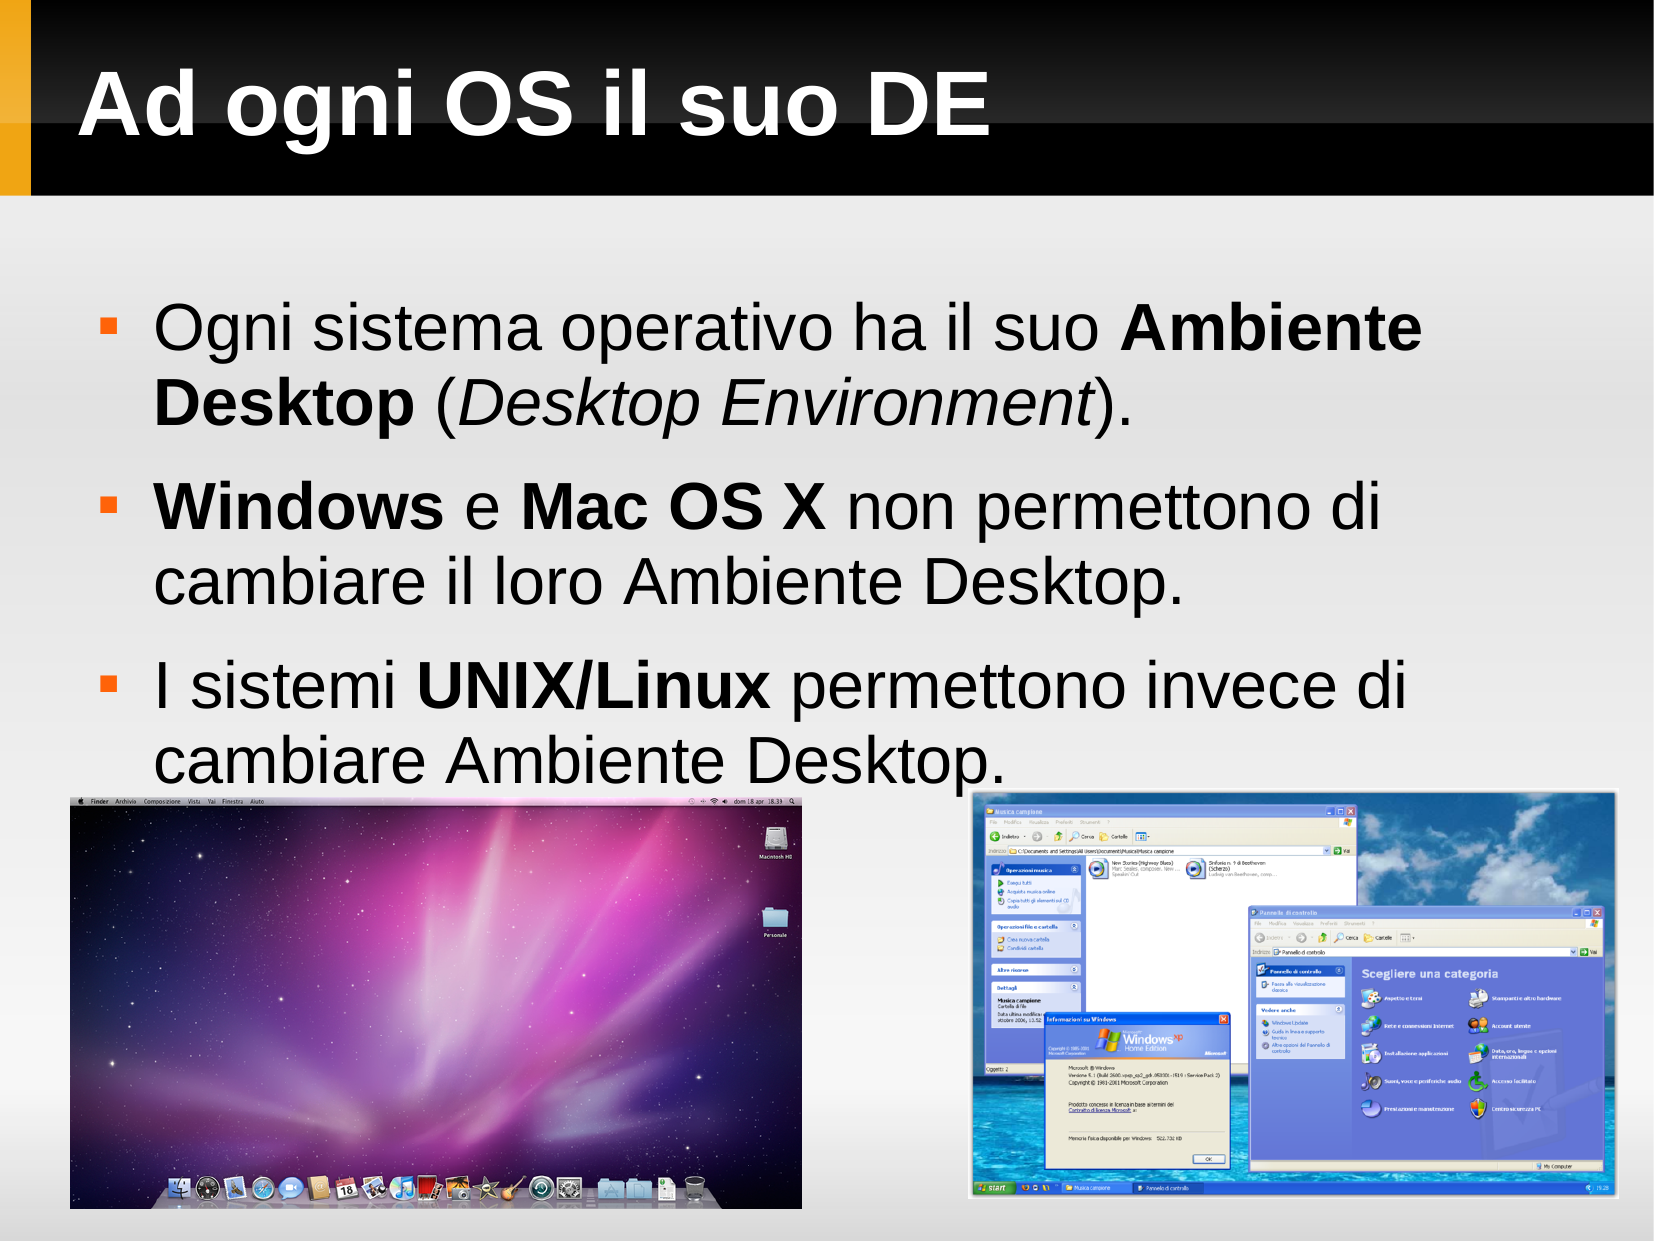

# Ad ogni OS il suo DE
Ogni sistema operativo ha il suo Ambiente Desktop (Desktop Environment).
Windows e Mac OS X non permettono di cambiare il loro Ambiente Desktop.
I sistemi UNIX/Linux permettono invece di cambiare Ambiente Desktop.